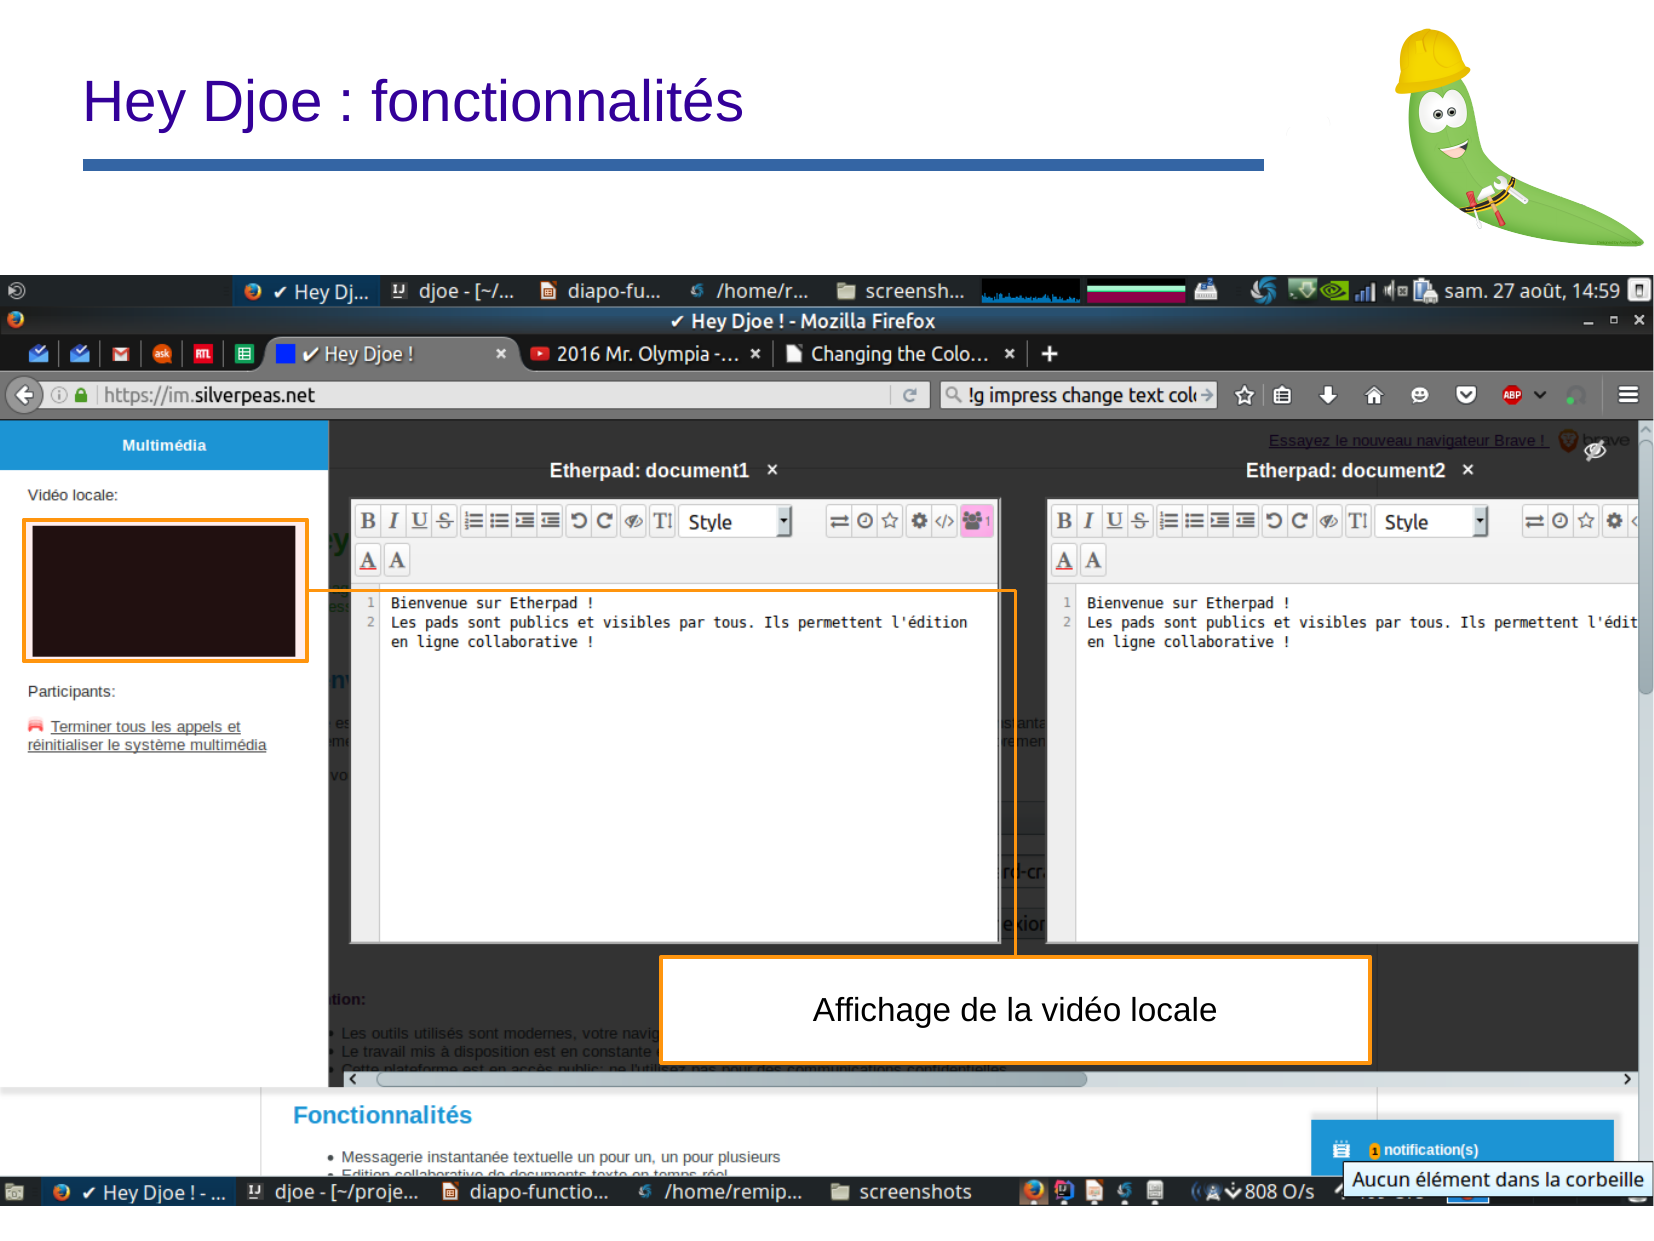

# Hey Djoe : fonctionnalités
Affichage de la vidéo locale
15